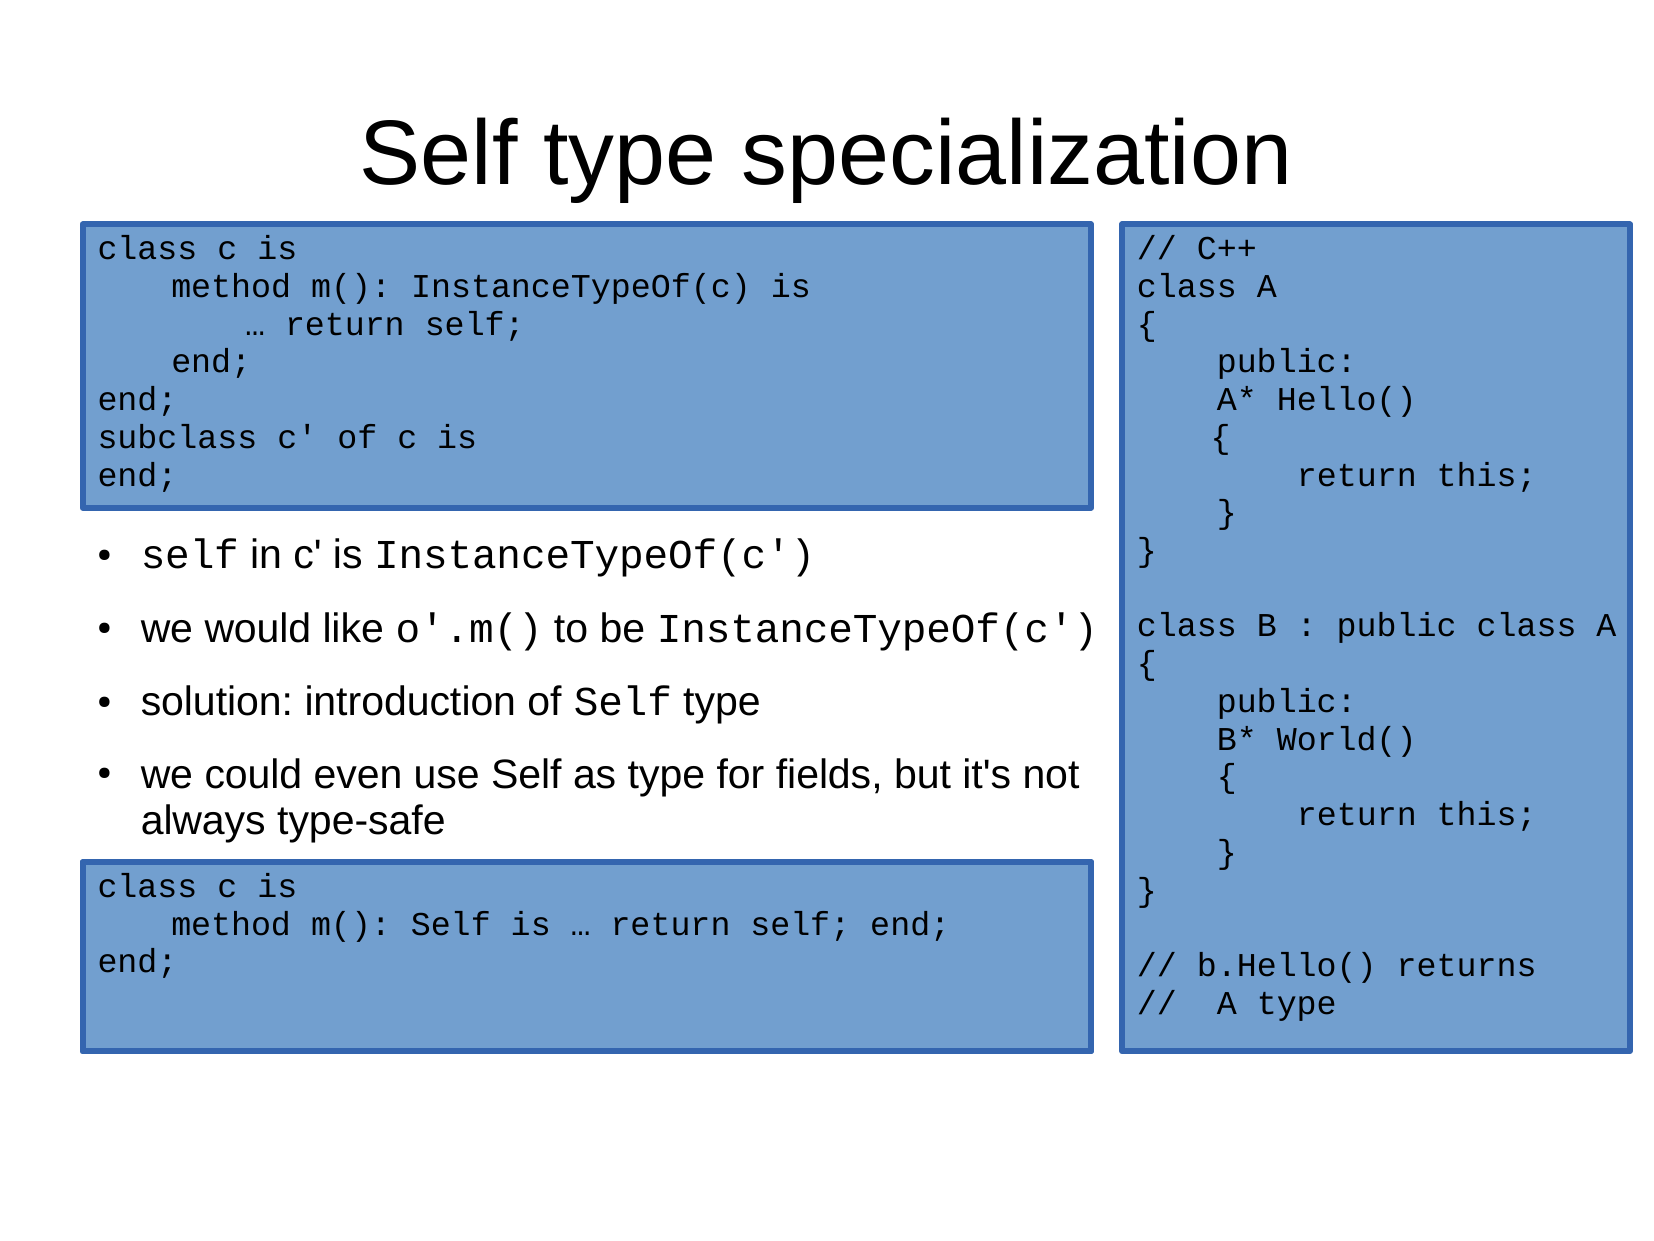

# Self type specialization
class c is
	method m(): InstanceTypeOf(c) is
		… return self;
	end;
end;
subclass c' of c is
end;
// C++
class A
{
 public:
 A* Hello()
	{
 return this;
 }
}
class B : public class A
{
 public:
 B* World()
 {
 return this;
 }
}
// b.Hello() returns
// A type
self in c' is InstanceTypeOf(c')
we would like o'.m() to be InstanceTypeOf(c')
solution: introduction of Self type
we could even use Self as type for fields, but it's not always type-safe
class c is
	method m(): Self is … return self; end;
end;
class c is
	method m(): Self is … return self; end;
end;